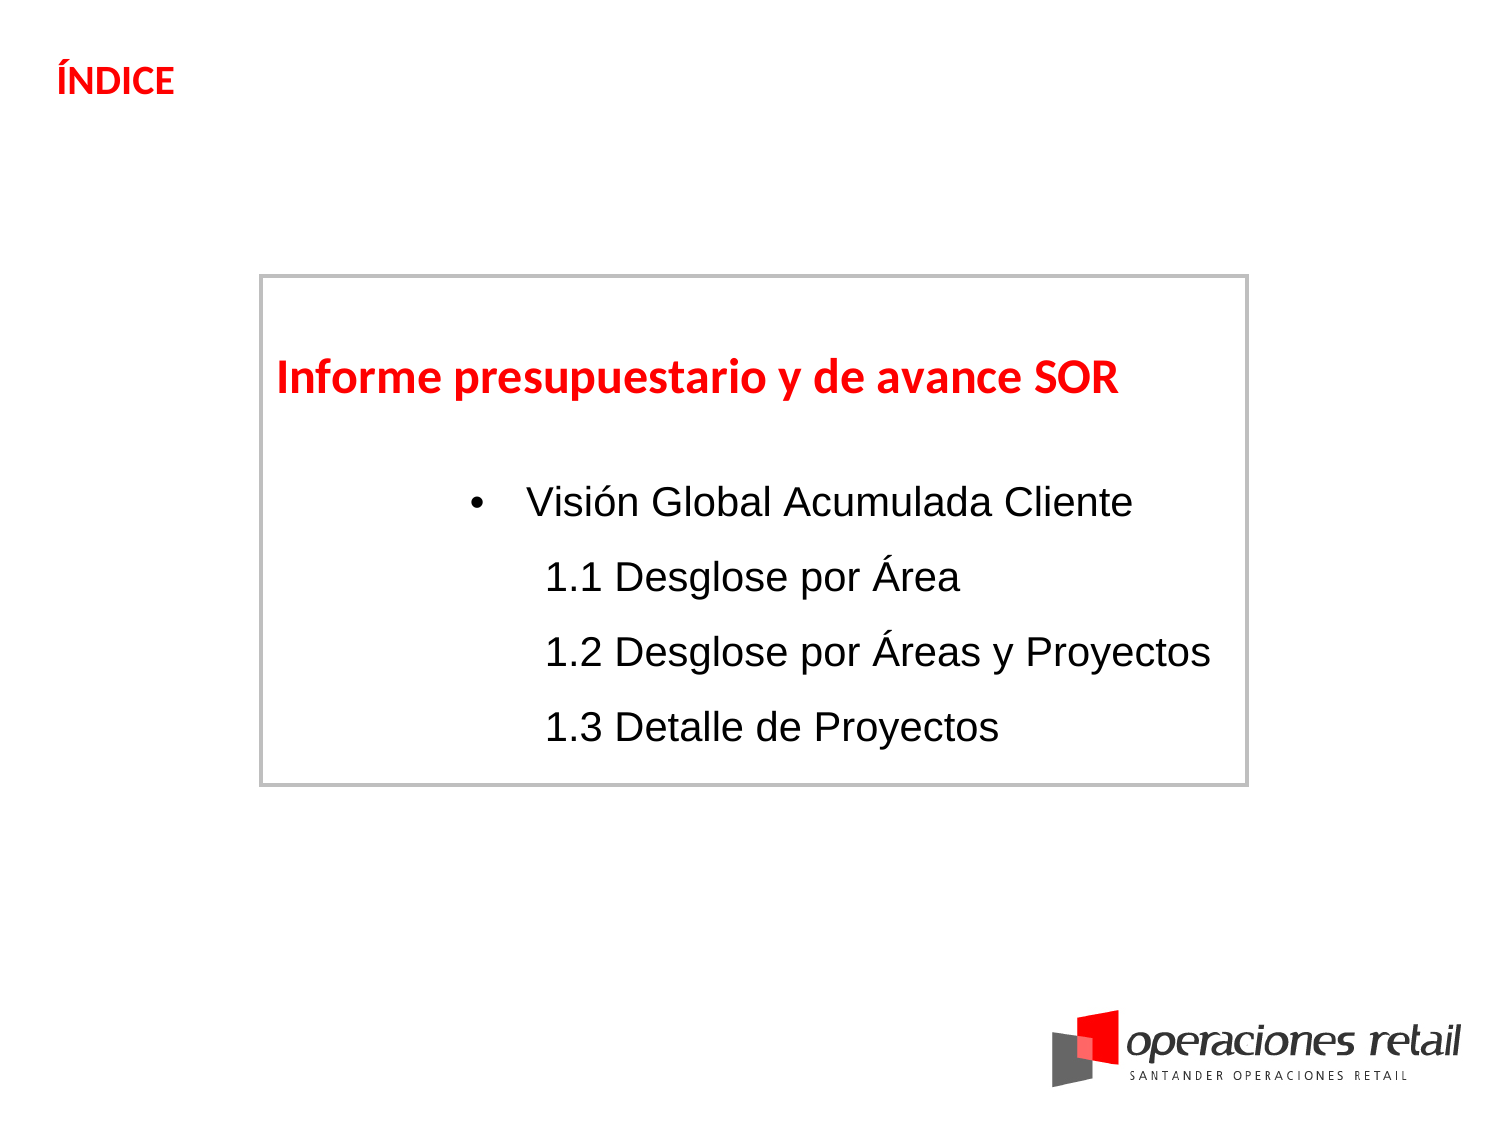

ÍNDICE
Informe presupuestario y de avance SOR
•	Visión Global Acumulada Cliente
1.1 Desglose por Área
1.2 Desglose por Áreas y Proyectos
1.3 Detalle de Proyectos